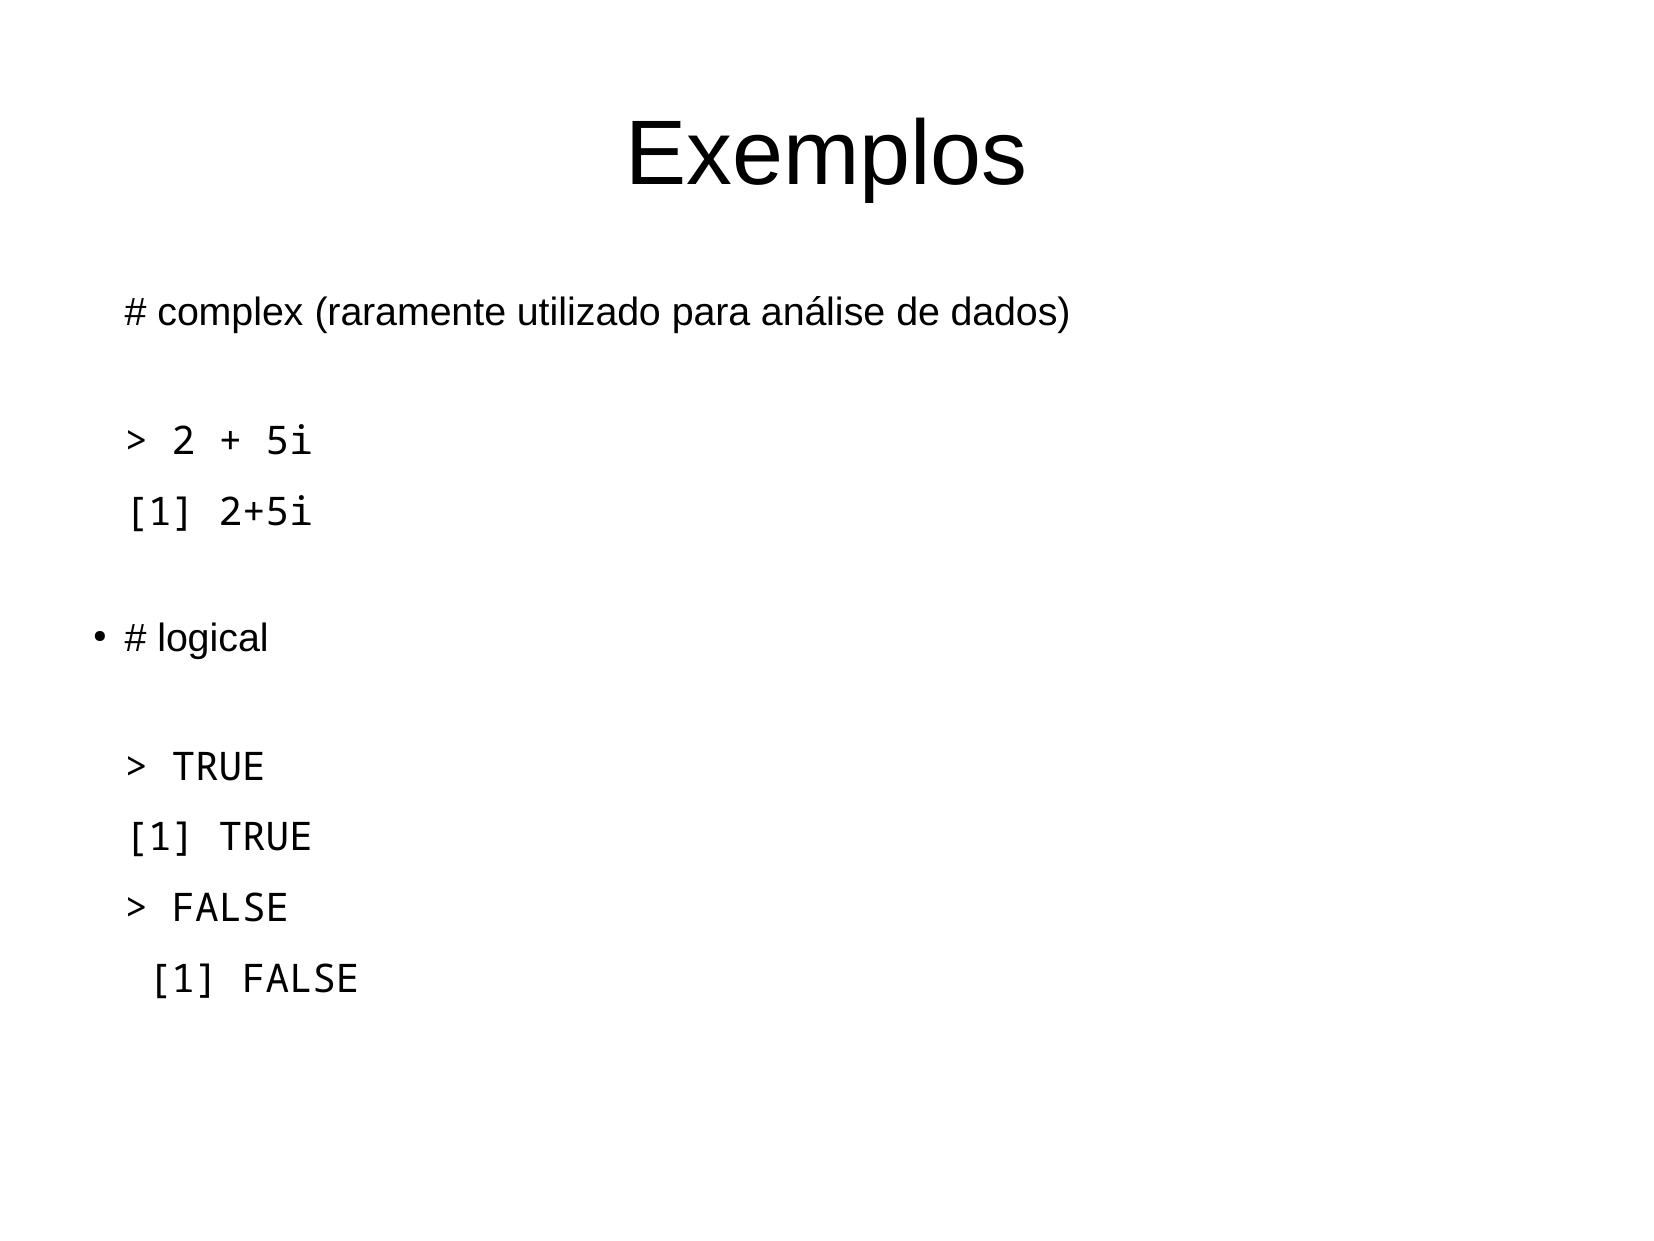

# Exemplos
# complex (raramente utilizado para análise de dados)
> 2 + 5i
[1] 2+5i
# logical
> TRUE
[1] TRUE
> FALSE
 [1] FALSE